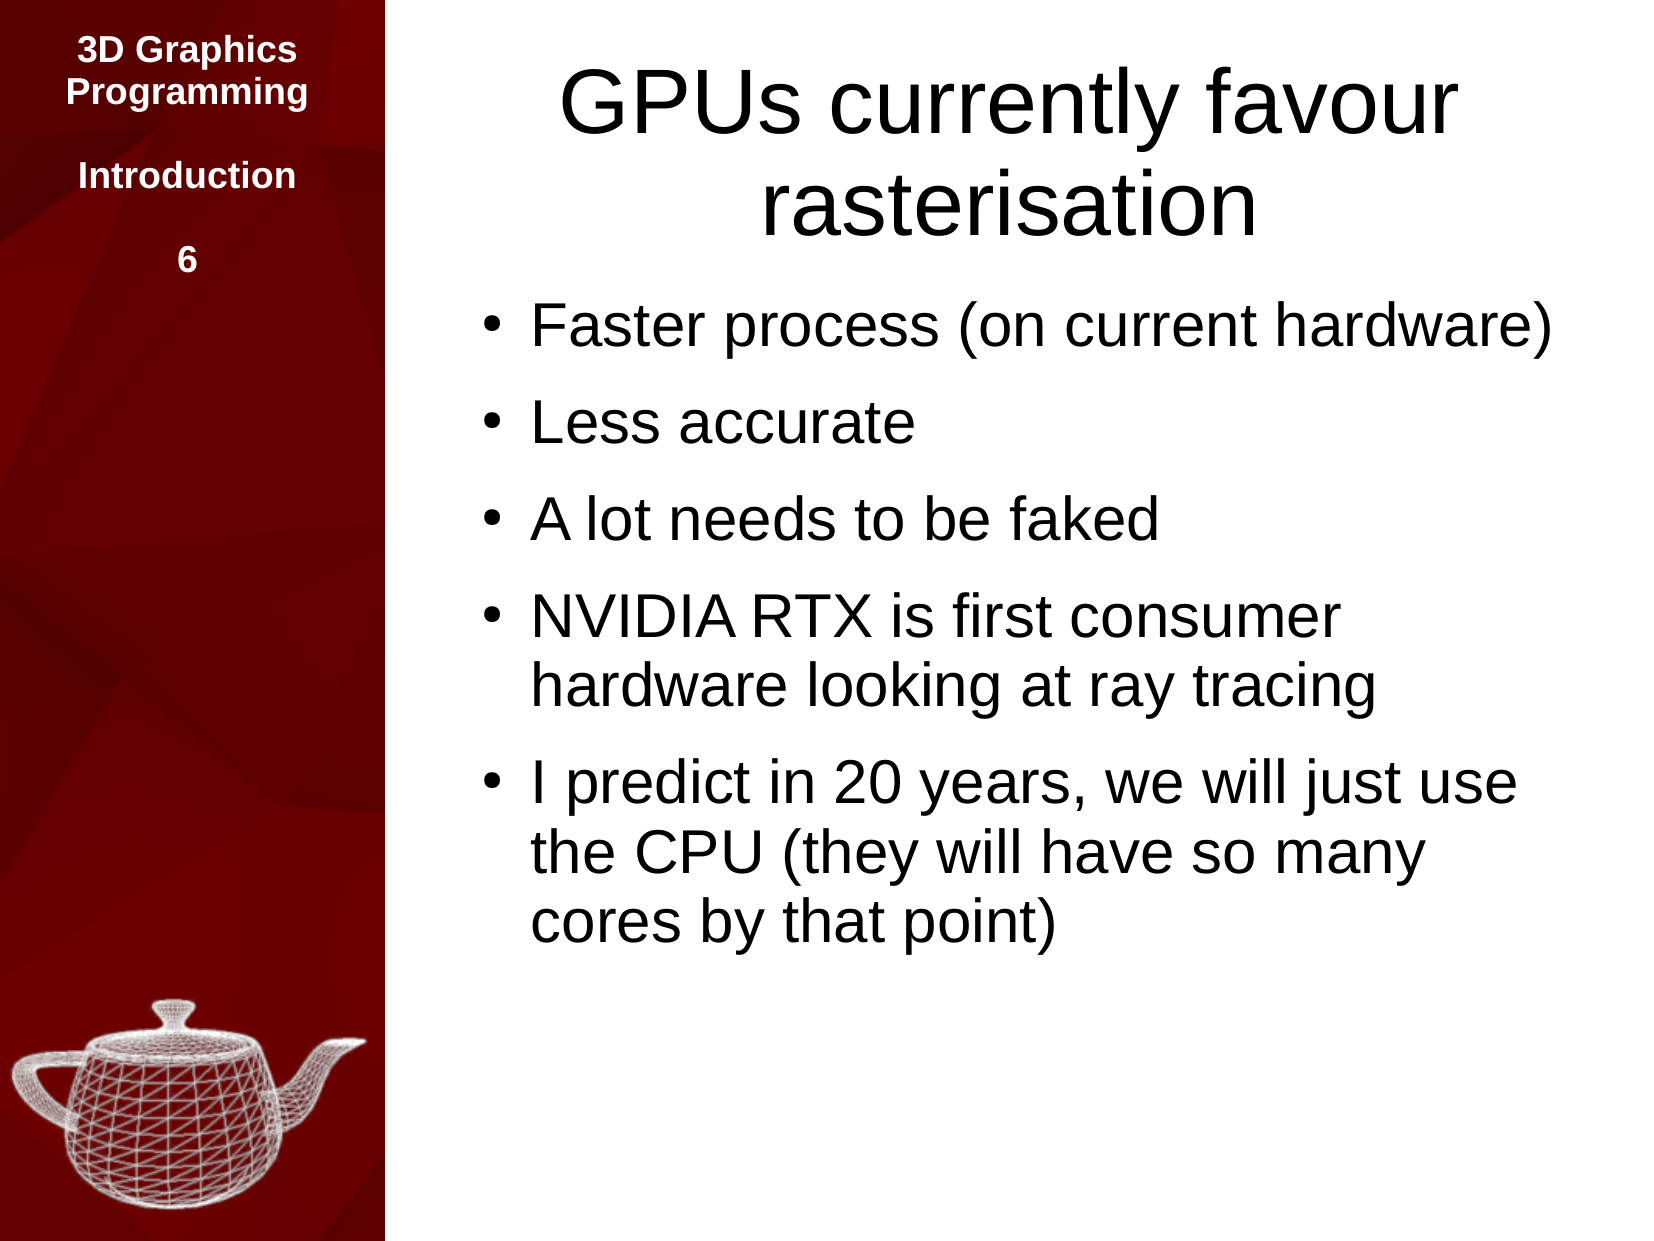

# GPUs currently favour rasterisation
Faster process (on current hardware)
Less accurate
A lot needs to be faked
NVIDIA RTX is first consumer hardware looking at ray tracing
I predict in 20 years, we will just use the CPU (they will have so many cores by that point)